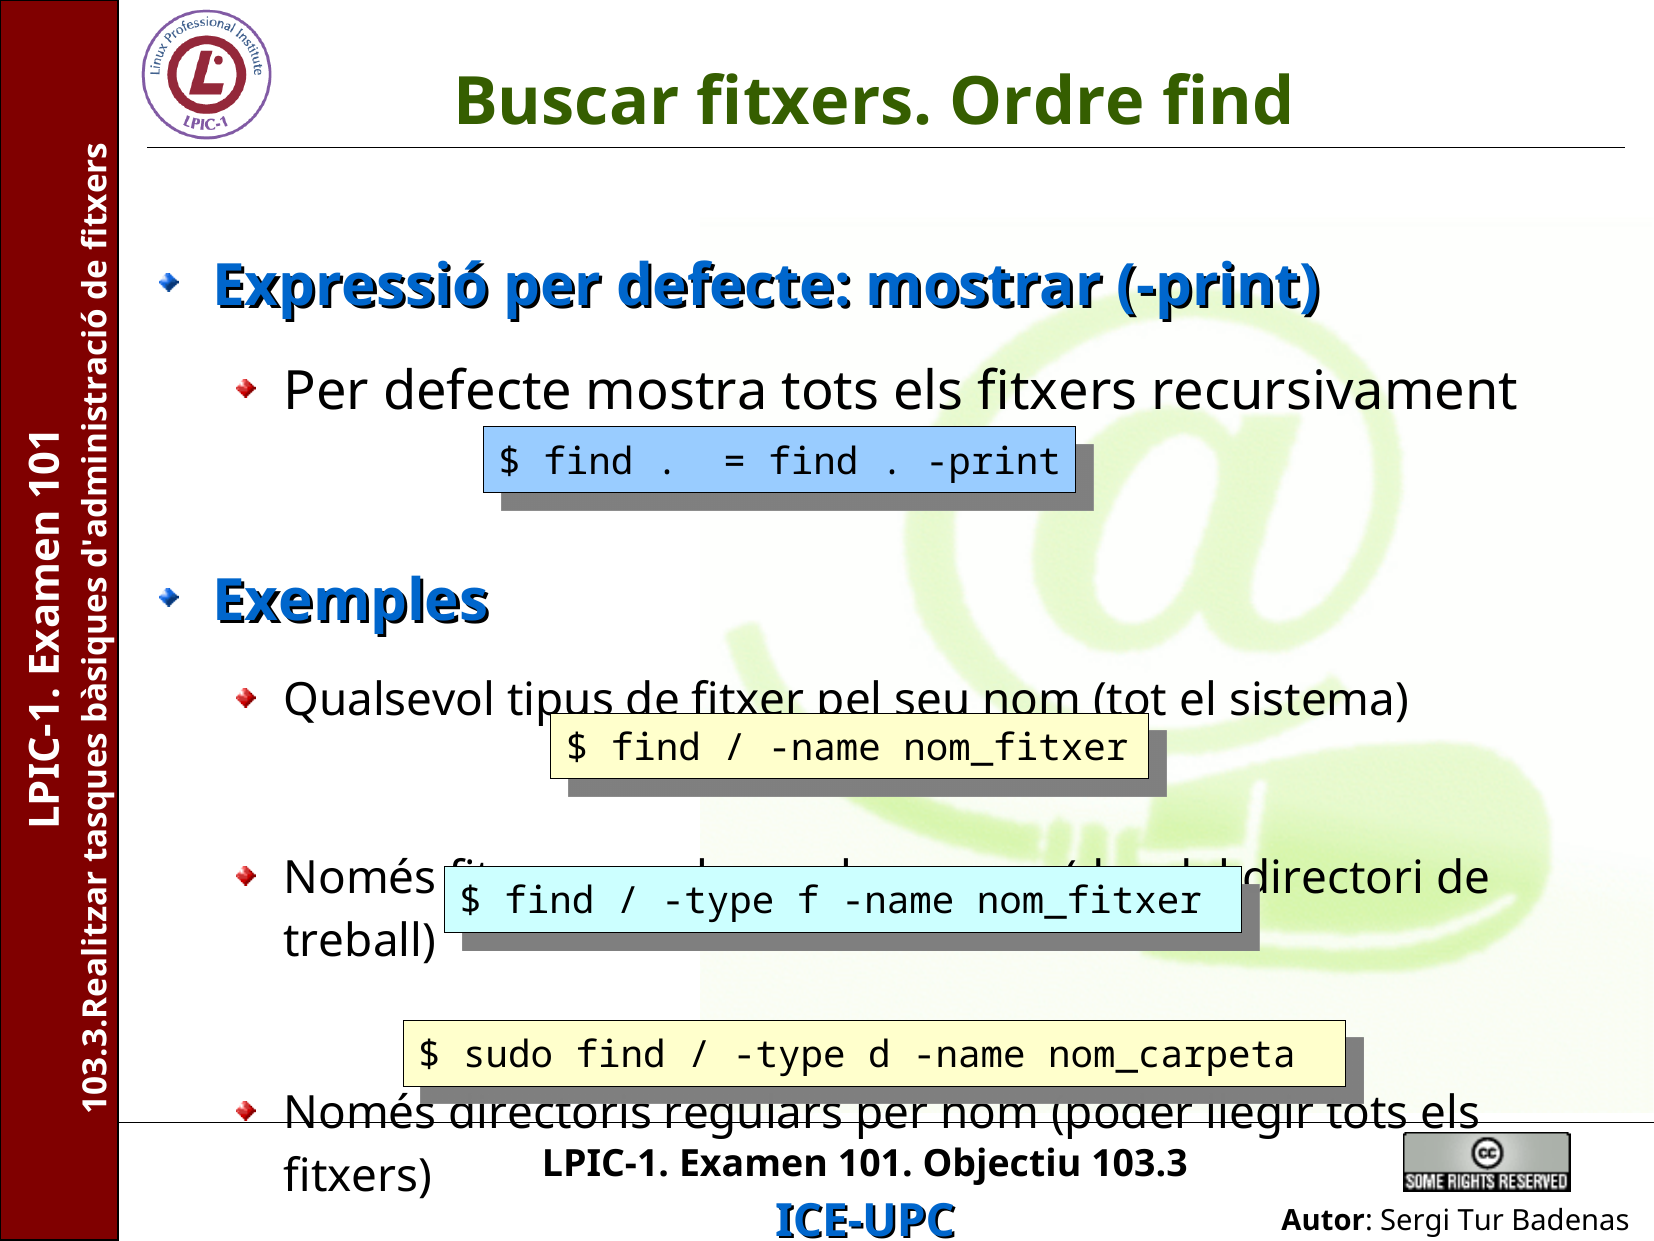

# Buscar fitxers. Ordre find
Expressió per defecte: mostrar (-print)
Per defecte mostra tots els fitxers recursivament
Exemples
Qualsevol tipus de fitxer pel seu nom (tot el sistema)
Només fitxers regulars pel seu nom (des del directori de treball)
Només directoris regulars per nom (poder llegir tots els fitxers)
$ find . = find . -print
$ find / -name nom_fitxer
$ find / -type f -name nom_fitxer
$ sudo find / -type d -name nom_carpeta